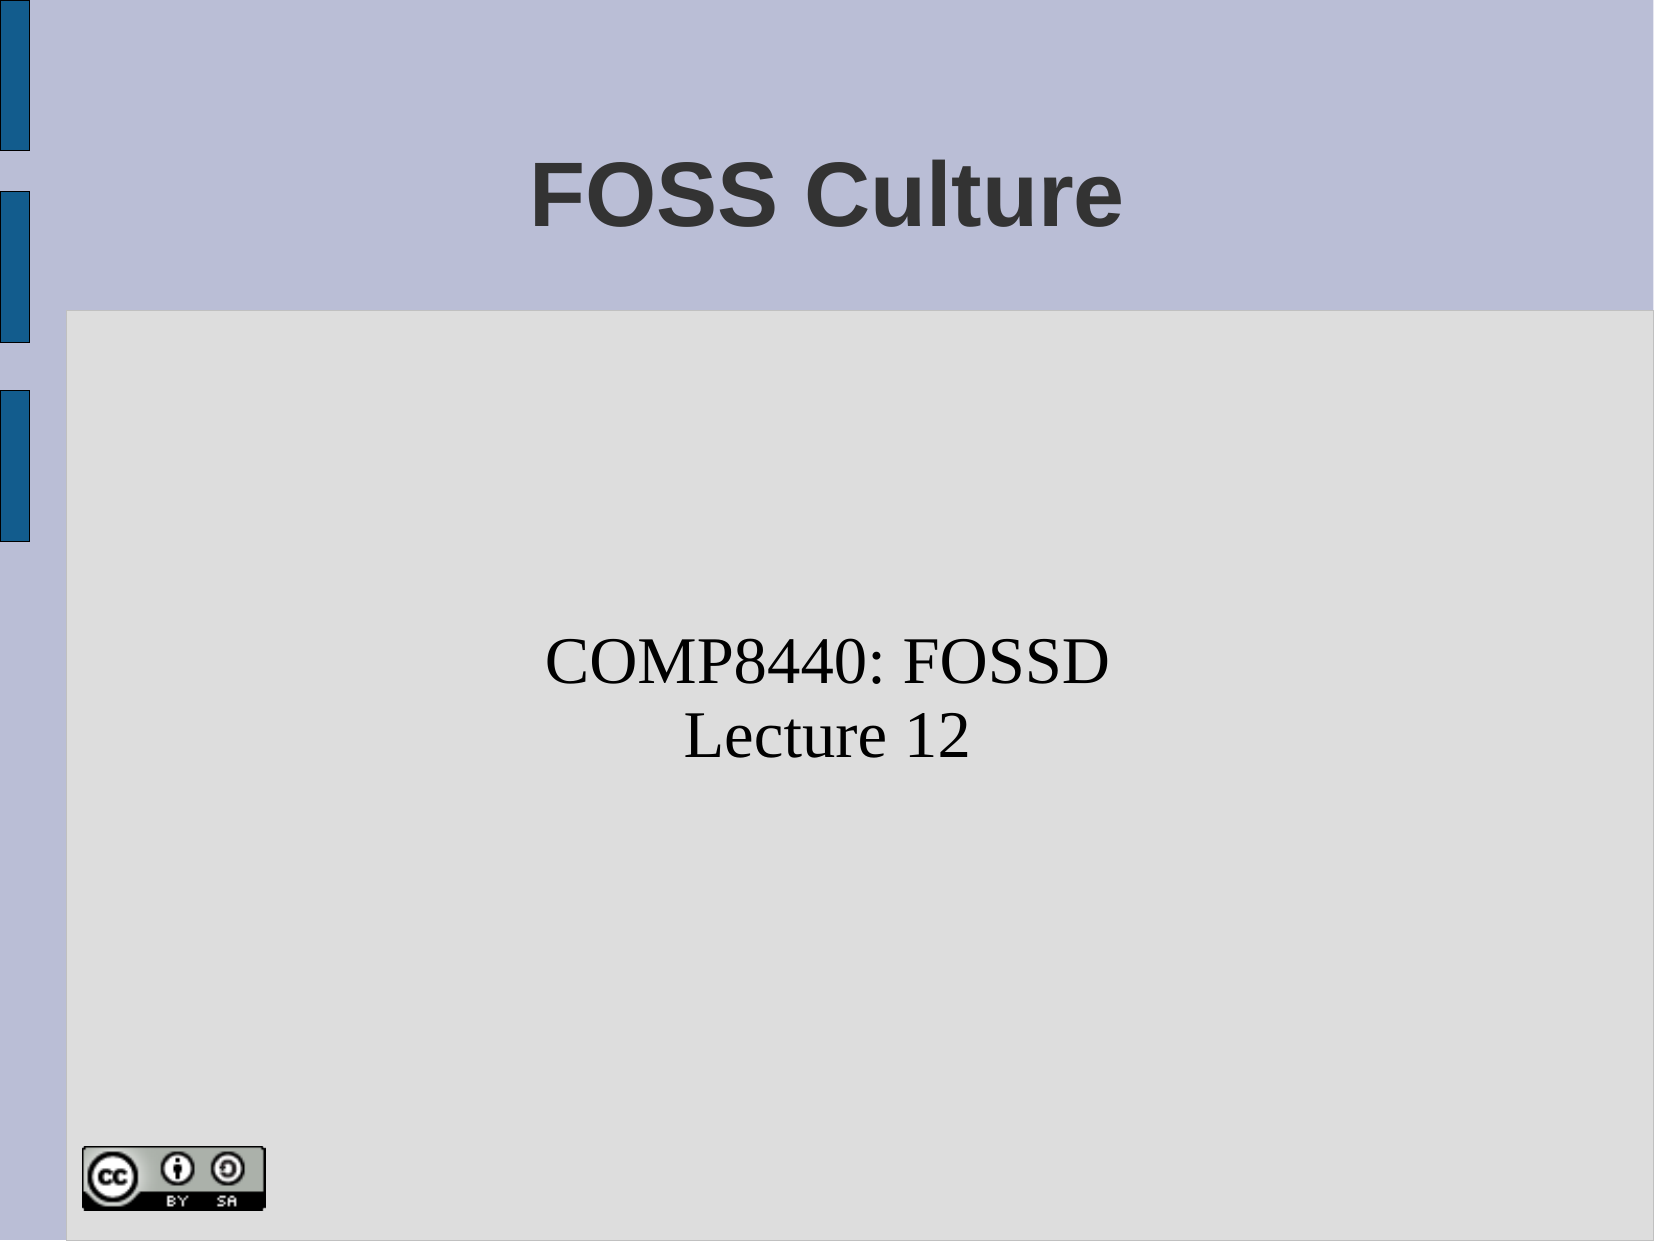

# FOSS Culture
COMP8440: FOSSD
Lecture 12